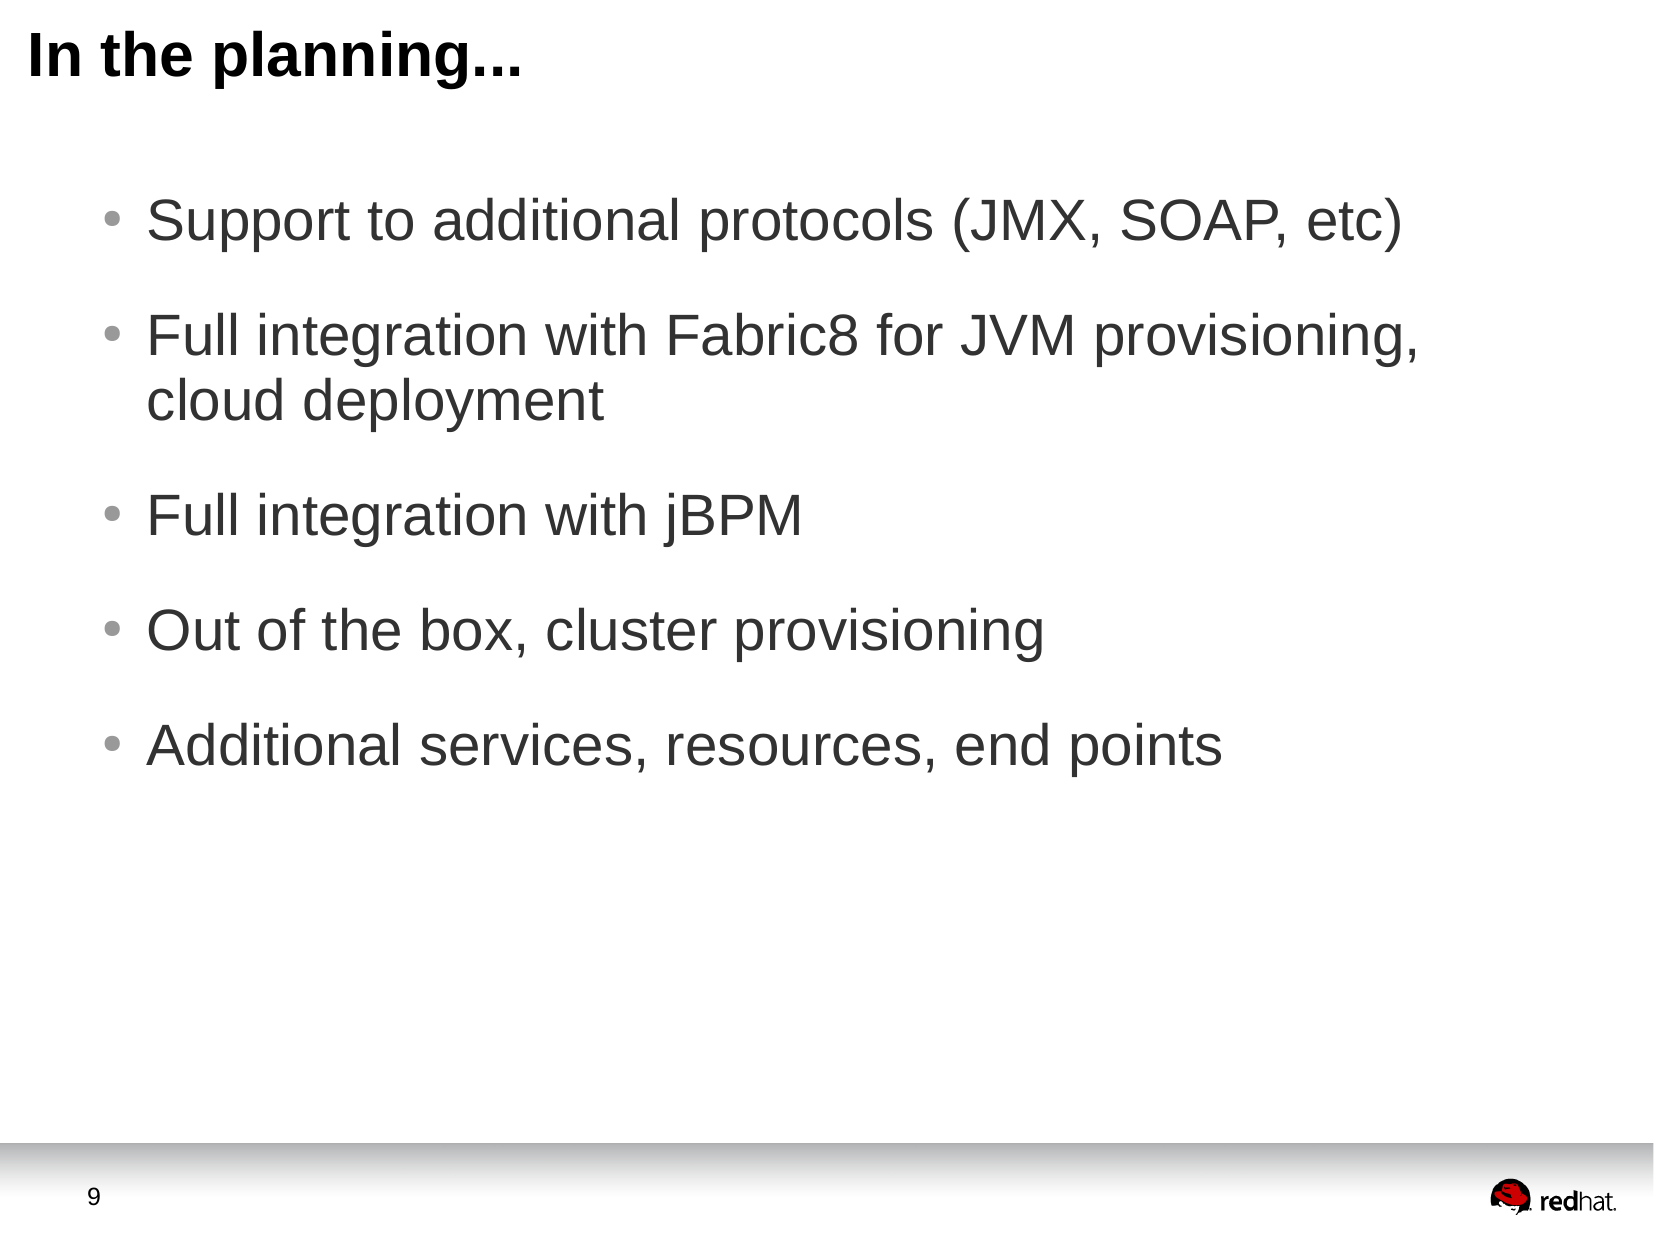

# In the planning...
Support to additional protocols (JMX, SOAP, etc)
Full integration with Fabric8 for JVM provisioning, cloud deployment
Full integration with jBPM
Out of the box, cluster provisioning
Additional services, resources, end points